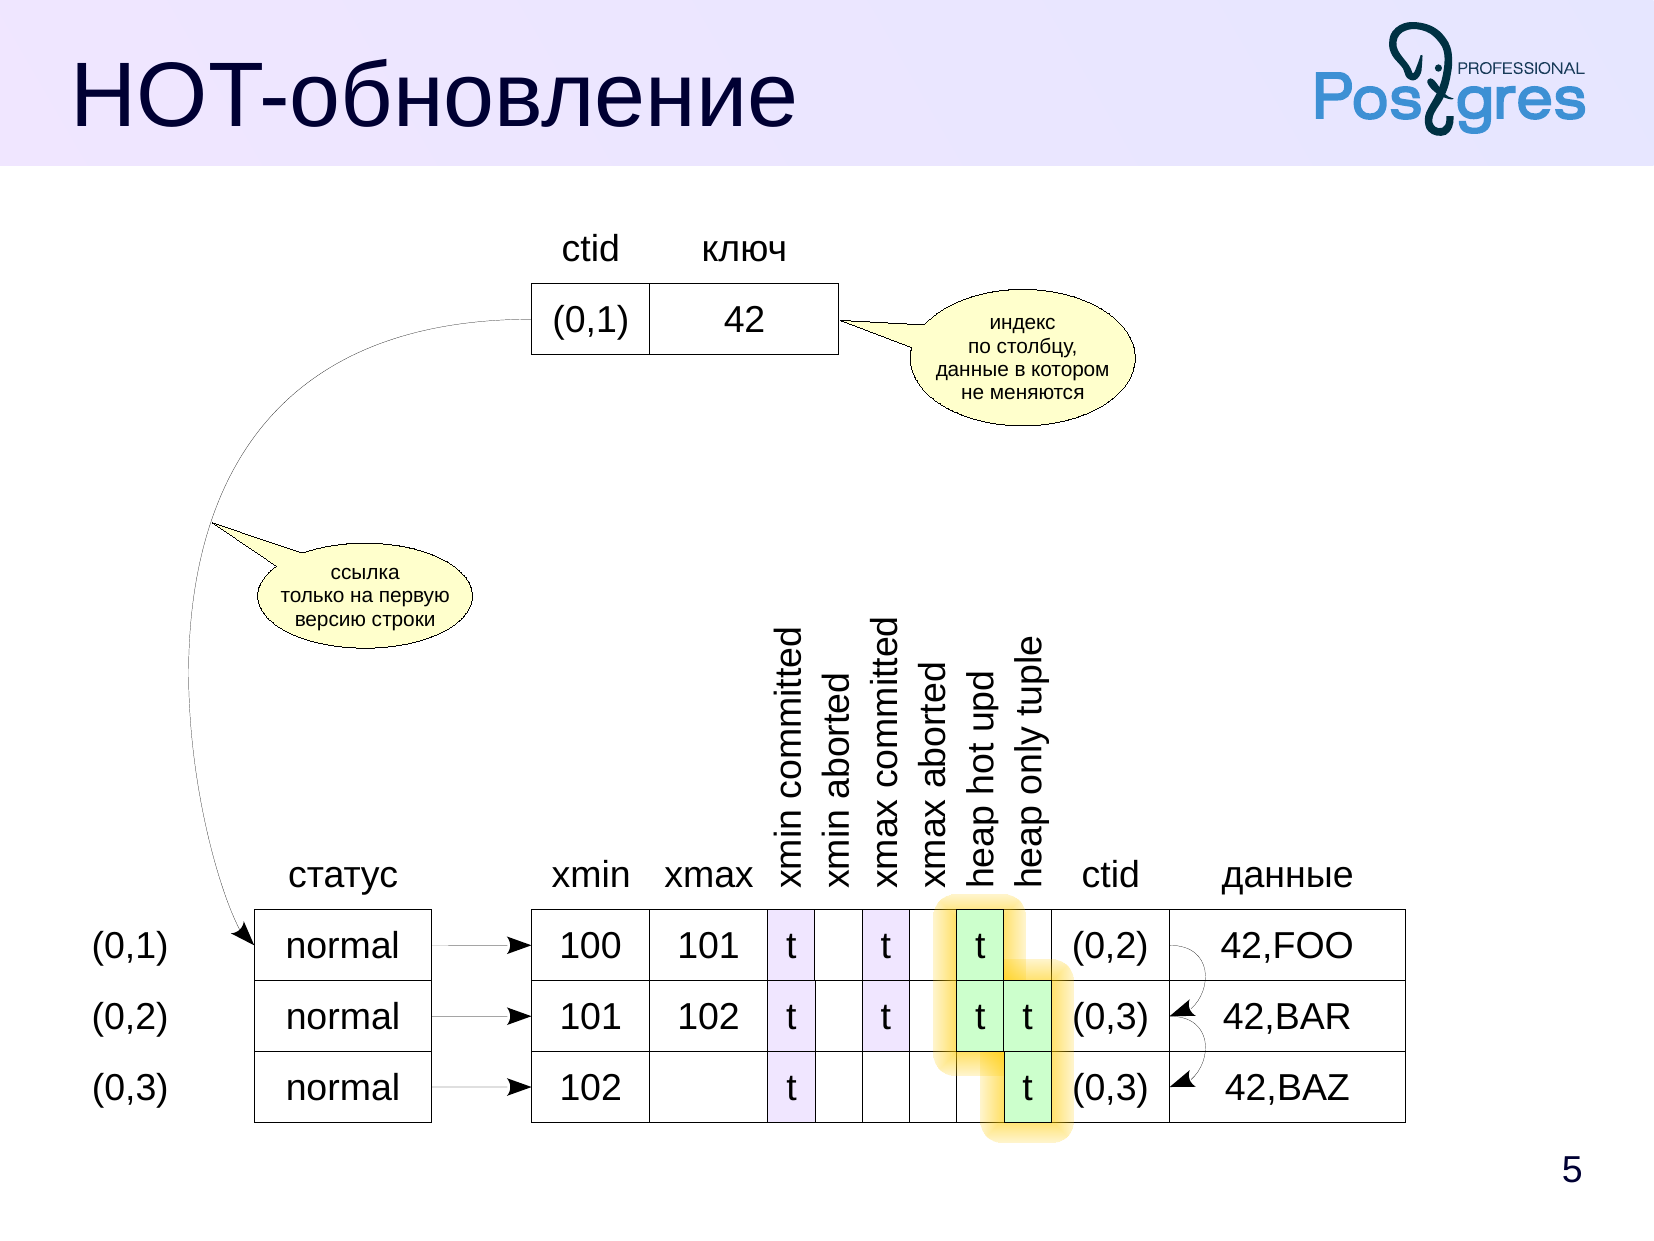

# HOT-обновление
ctid
ключ
(0,1)
42
индекс
по столбцу,
данные в котором
не меняются
ссылка
только на первую
версию строки
xmax aborted
heap only tuple
xmax committed
heap hot upd
xmin committed
xmin aborted
xmin
xmax
ctid
данные
статус
100
101
t
t
(0,2)
42,FOO
(0,1)
normal
t
(0,2)
101
102
t
t
(0,3)
42,BAR
normal
t
t
(0,3)
102
t
(0,3)
42,BAZ
normal
t